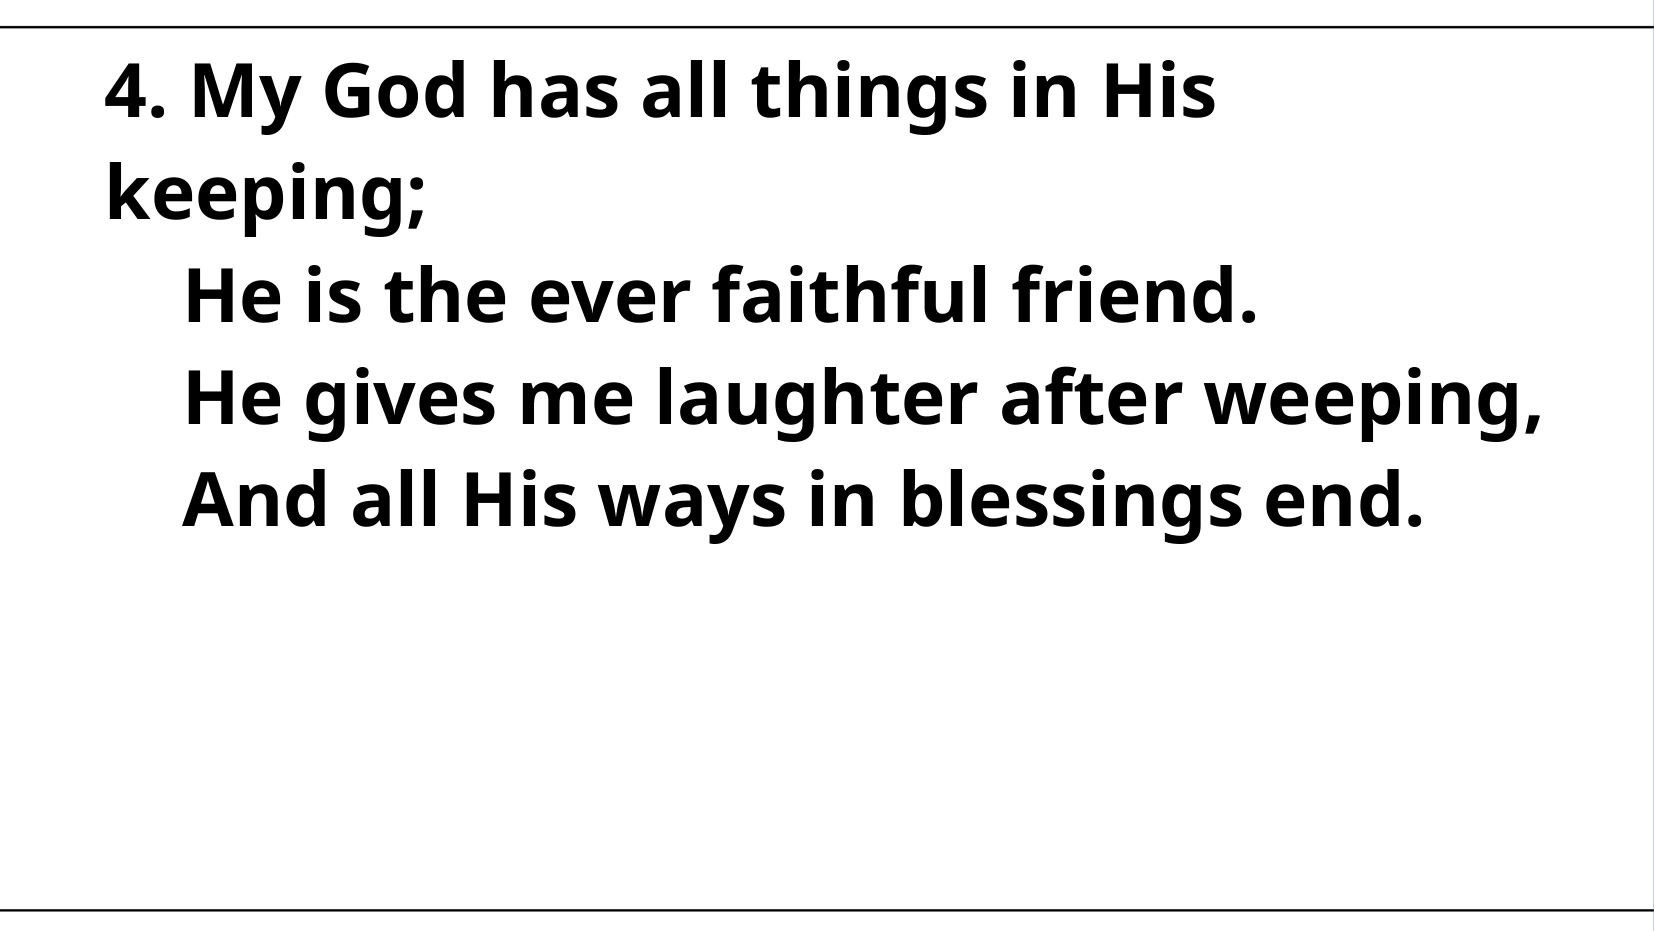

4. My God has all things in His keeping;
 He is the ever faithful friend.
 He gives me laughter after weeping,
 And all His ways in blessings end.